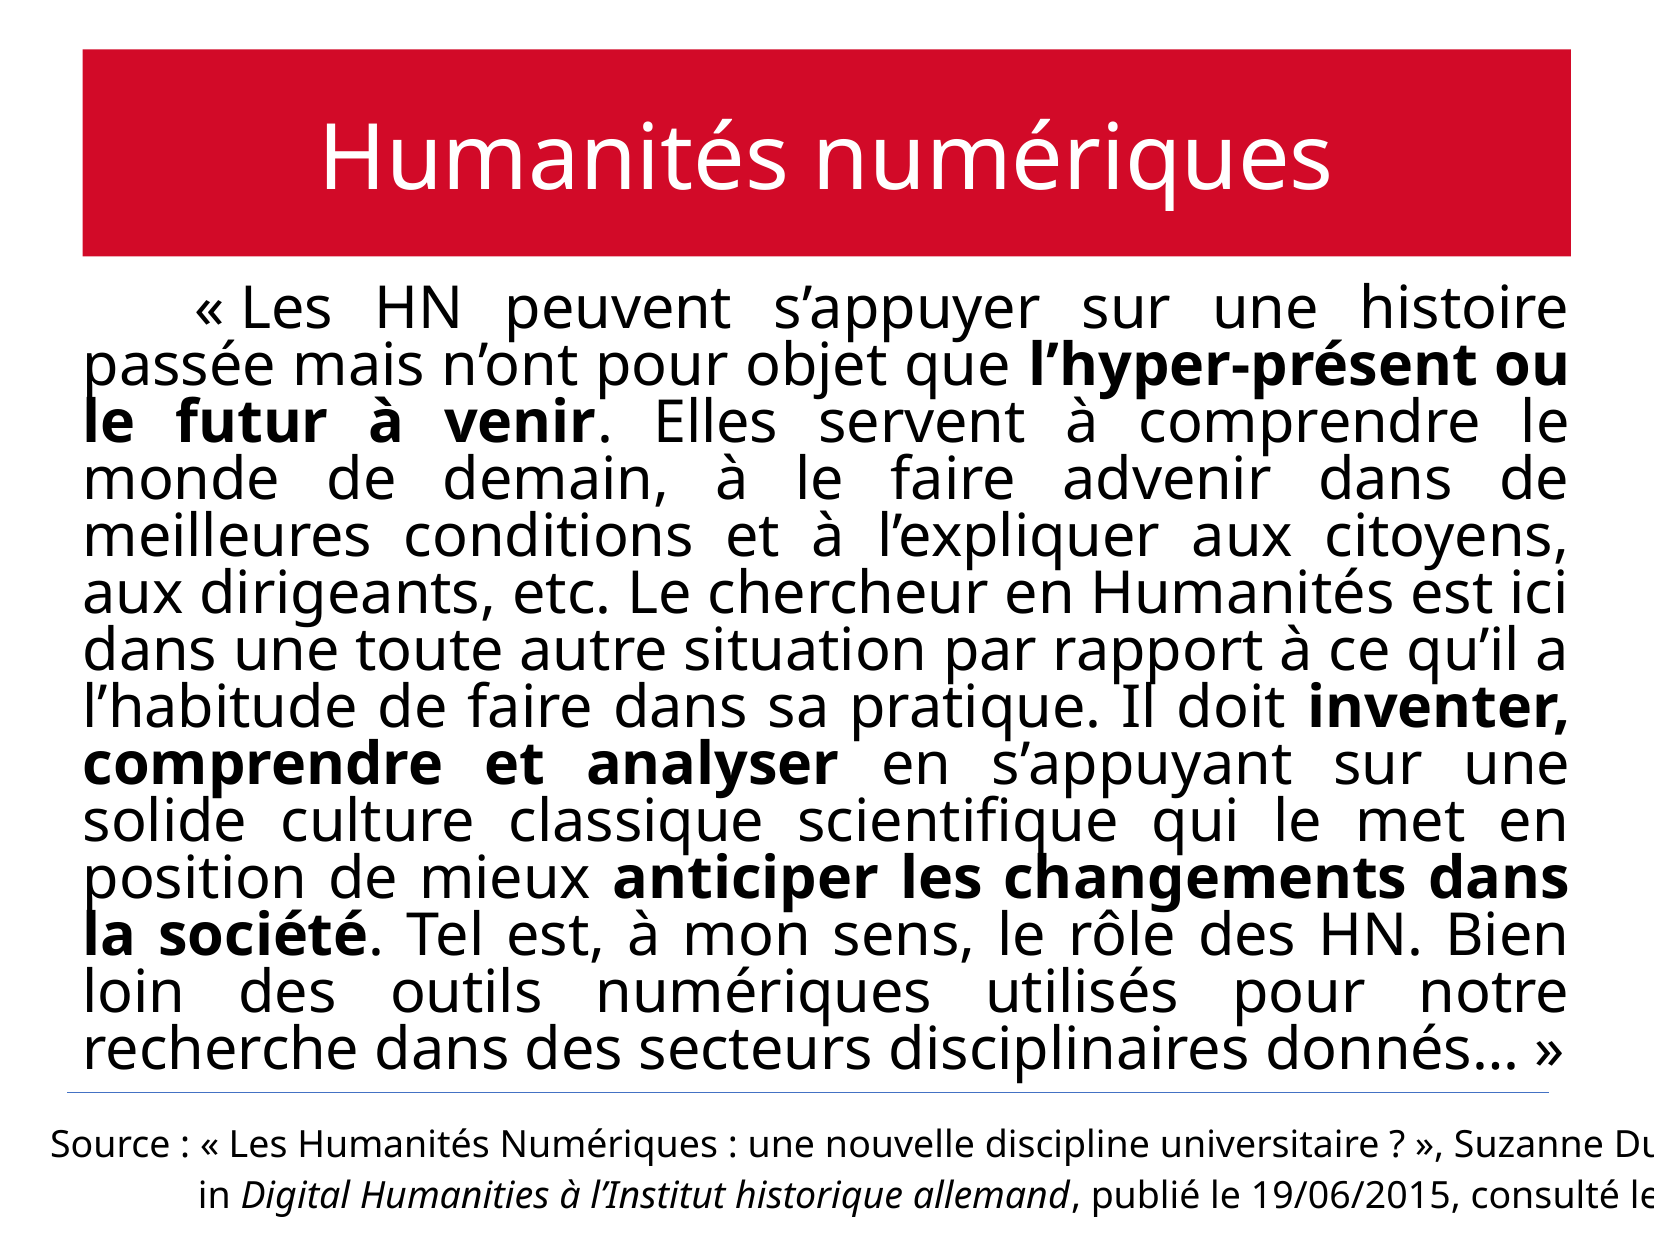

# Humanités numériques
« Les HN peuvent s’appuyer sur une histoire passée mais n’ont pour objet que l’hyper-présent ou le futur à venir. Elles servent à comprendre le monde de demain, à le faire advenir dans de meilleures conditions et à l’expliquer aux citoyens, aux dirigeants, etc. Le chercheur en Humanités est ici dans une toute autre situation par rapport à ce qu’il a l’habitude de faire dans sa pratique. Il doit inventer, comprendre et analyser en s’appuyant sur une solide culture classique scientifique qui le met en position de mieux anticiper les changements dans la société. Tel est, à mon sens, le rôle des HN. Bien loin des outils numériques utilisés pour notre recherche dans des secteurs disciplinaires donnés… »
Source : « Les Humanités Numériques : une nouvelle discipline universitaire ? », Suzanne Dumouchel,
in Digital Humanities à l’Institut historique allemand, publié le 19/06/2015, consulté le 05/04/2019